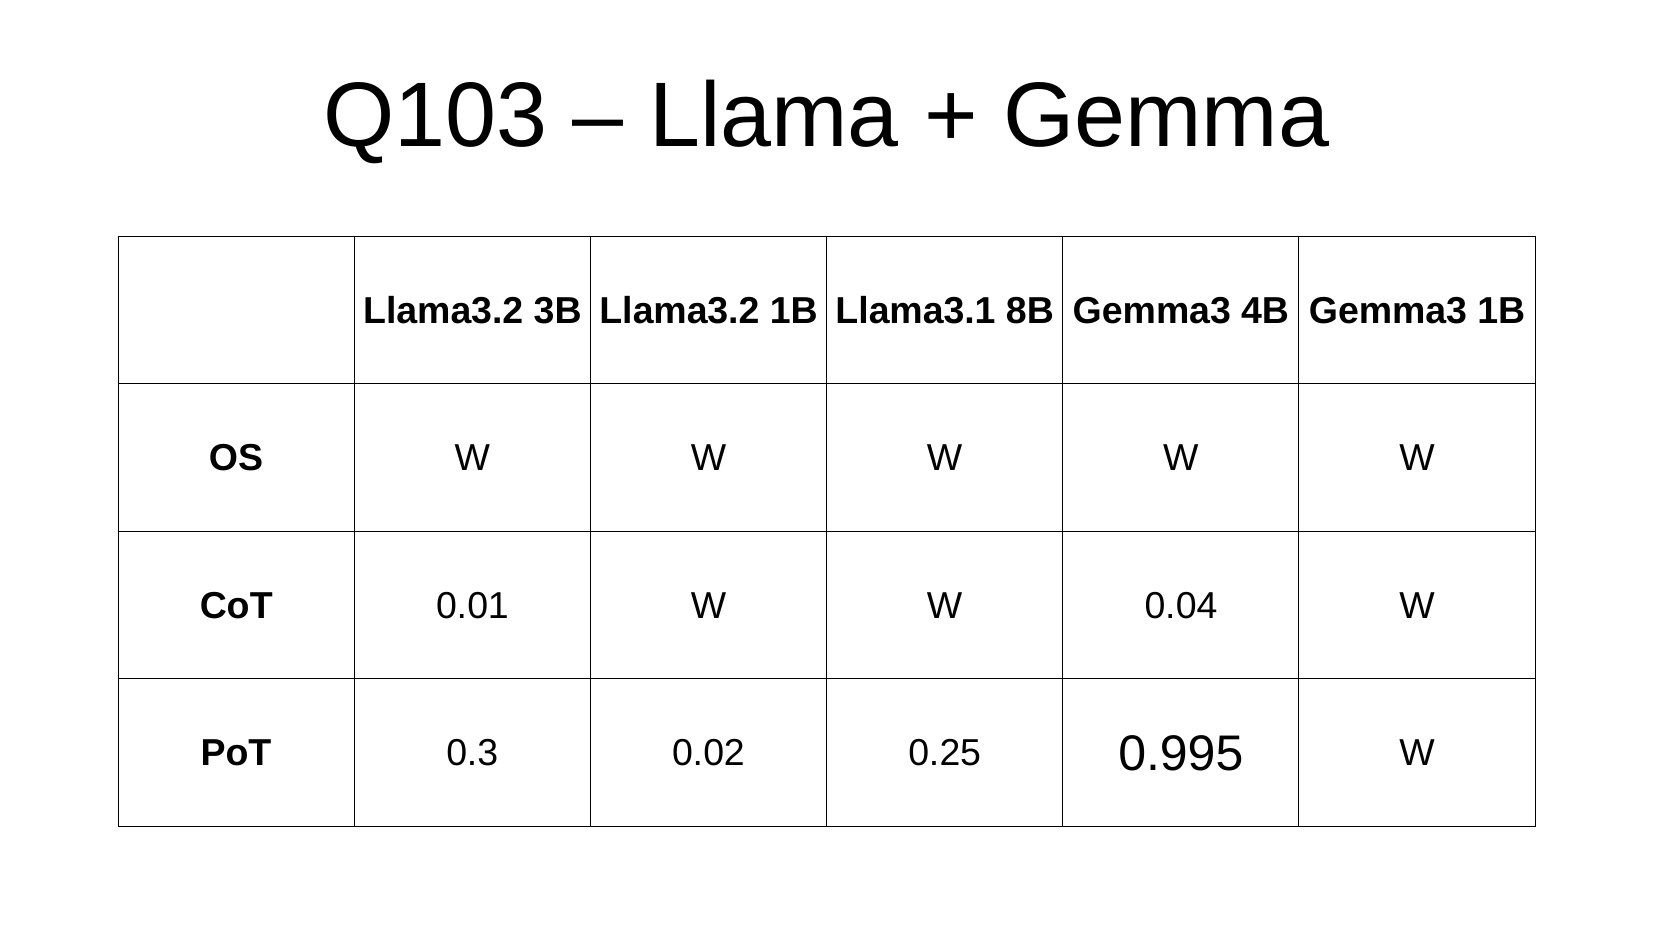

# Q103 – Llama + Gemma
| | Llama3.2 3B | Llama3.2 1B | Llama3.1 8B | Gemma3 4B | Gemma3 1B |
| --- | --- | --- | --- | --- | --- |
| OS | W | W | W | W | W |
| CoT | 0.01 | W | W | 0.04 | W |
| PoT | 0.3 | 0.02 | 0.25 | 0.995 | W |